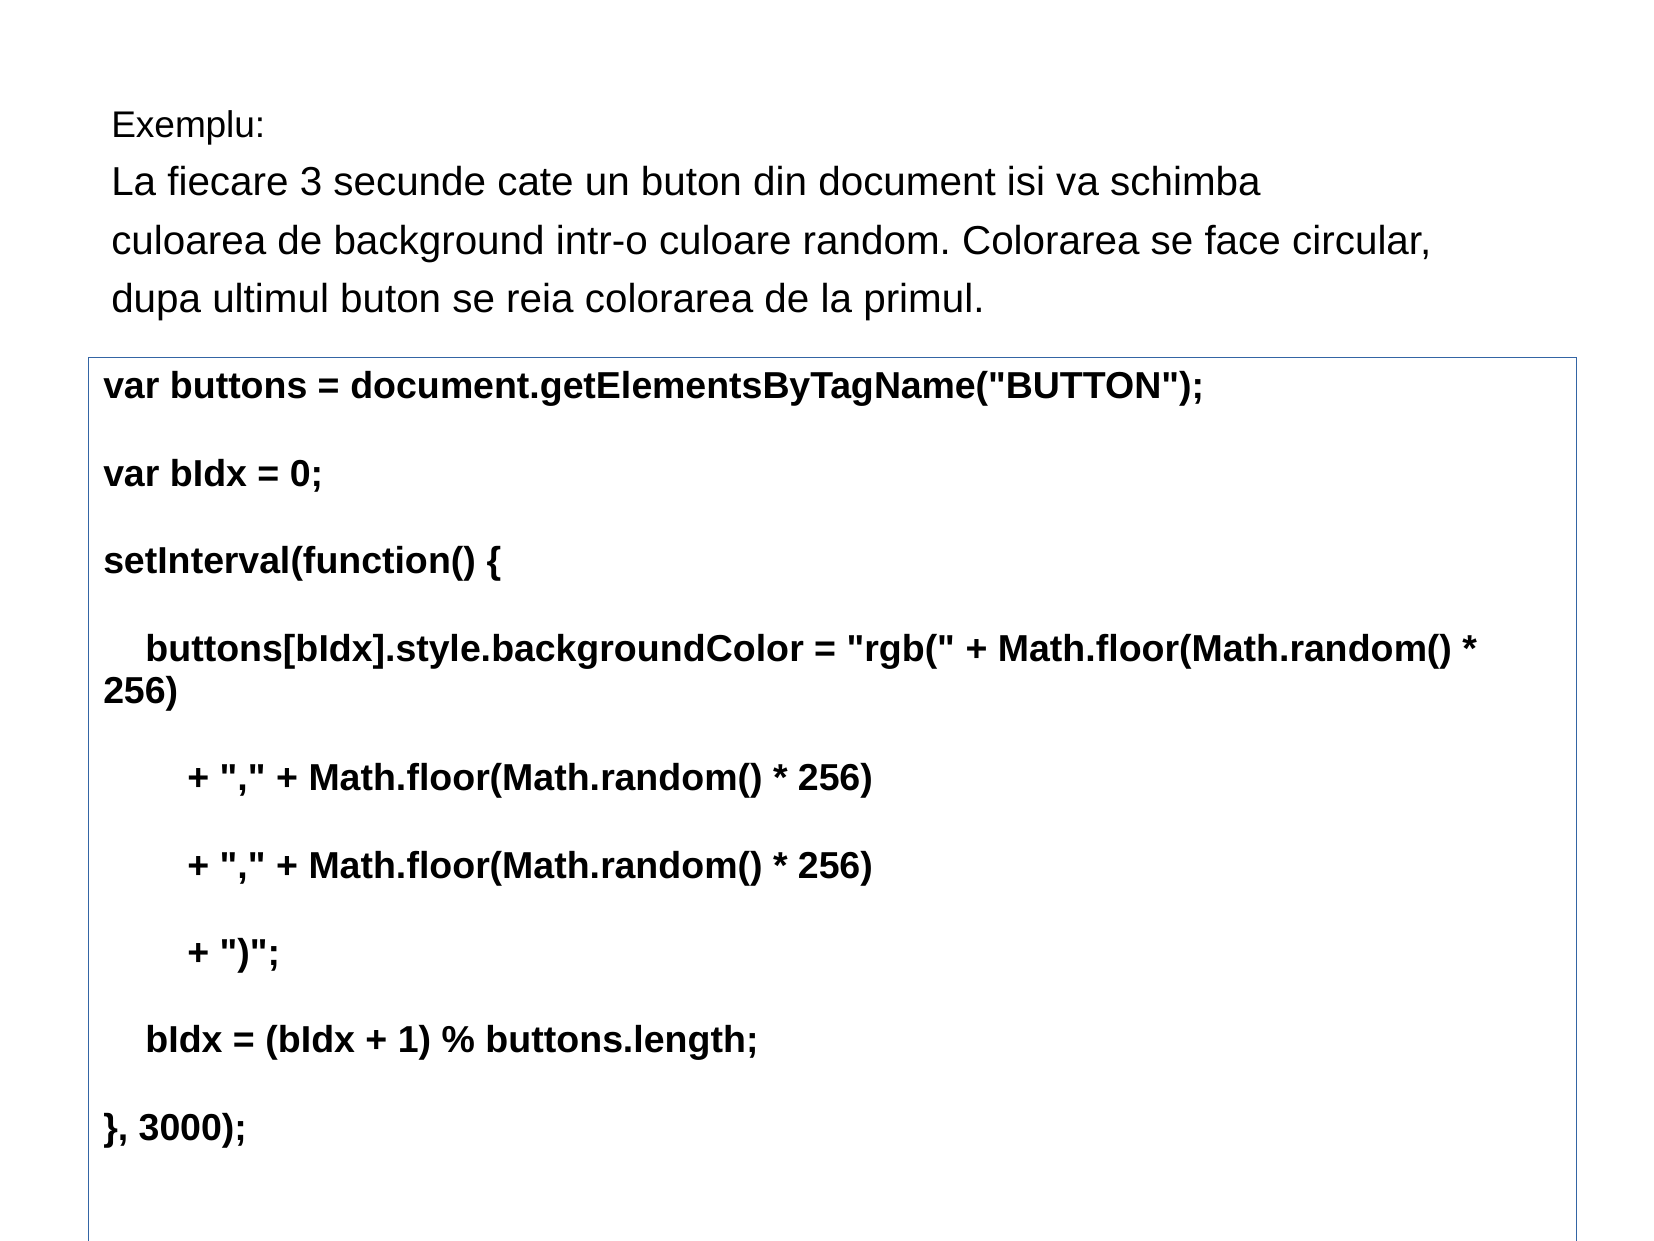

Exemplu:
La fiecare 3 secunde cate un buton din document isi va schimba
culoarea de background intr-o culoare random. Colorarea se face circular,
dupa ultimul buton se reia colorarea de la primul.
var buttons = document.getElementsByTagName("BUTTON");
var bIdx = 0;
setInterval(function() {
    buttons[bIdx].style.backgroundColor = "rgb(" + Math.floor(Math.random() * 256)
        + "," + Math.floor(Math.random() * 256)
        + "," + Math.floor(Math.random() * 256)
        + ")";
    bIdx = (bIdx + 1) % buttons.length;
}, 3000);